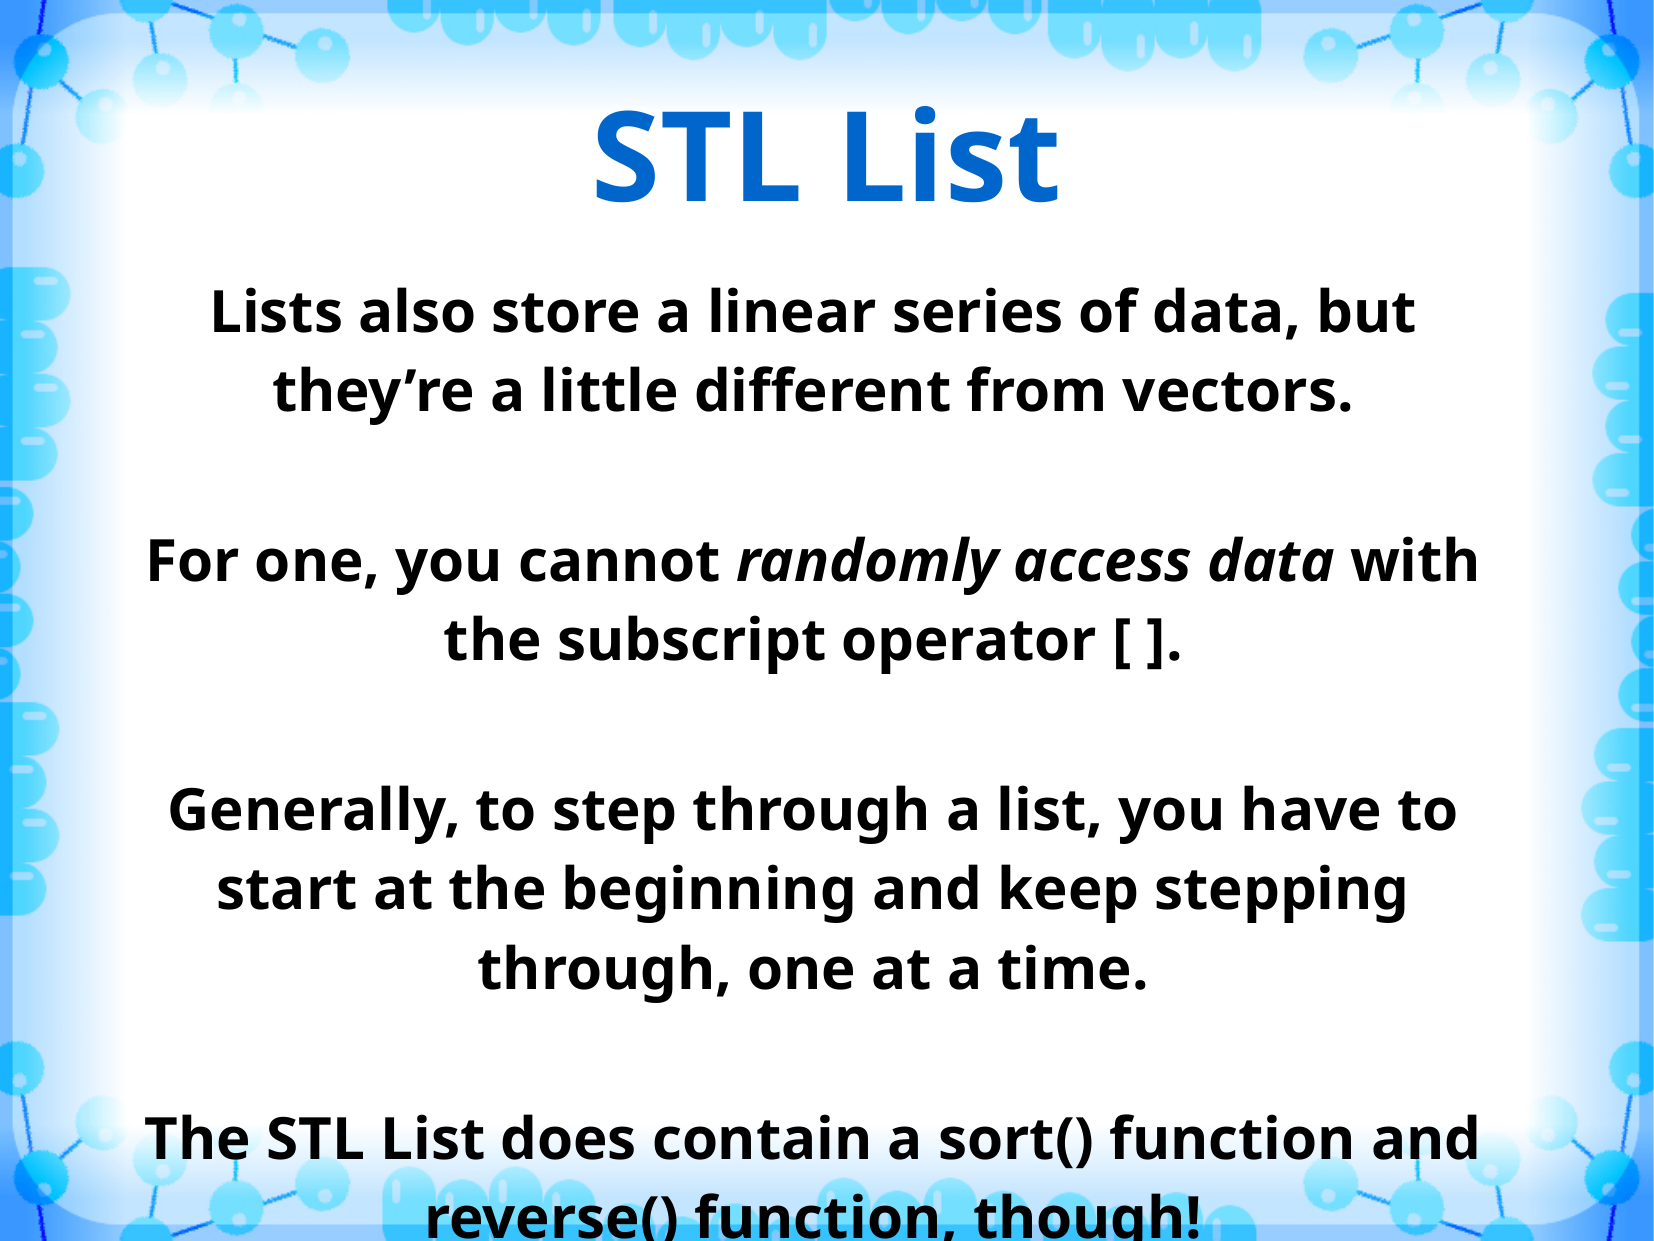

# STL List
Lists also store a linear series of data, but they’re a little different from vectors.
For one, you cannot randomly access data with the subscript operator [ ].
Generally, to step through a list, you have to start at the beginning and keep stepping through, one at a time.
The STL List does contain a sort() function and reverse() function, though!